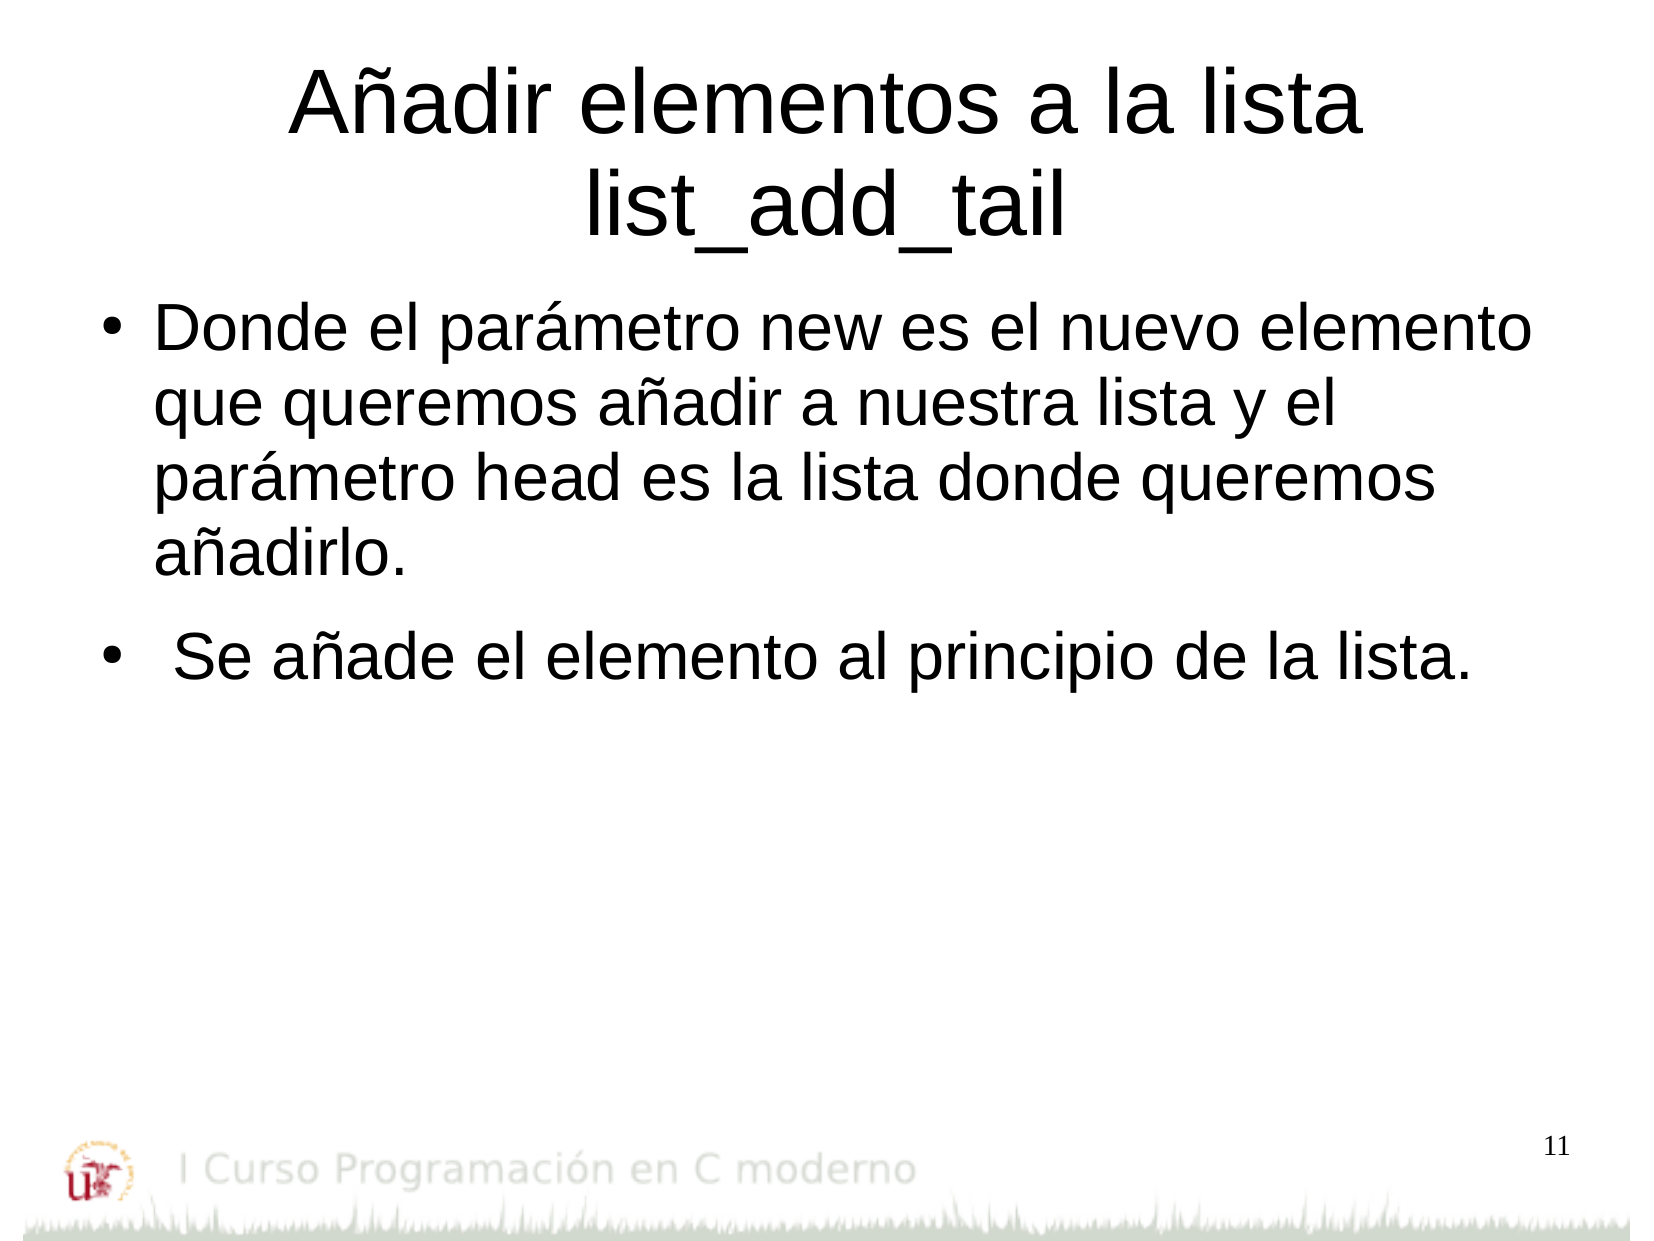

# Añadir elementos a la lista list_add_tail
Donde el parámetro new es el nuevo elemento que queremos añadir a nuestra lista y el parámetro head es la lista donde queremos añadirlo.
 Se añade el elemento al principio de la lista.
11